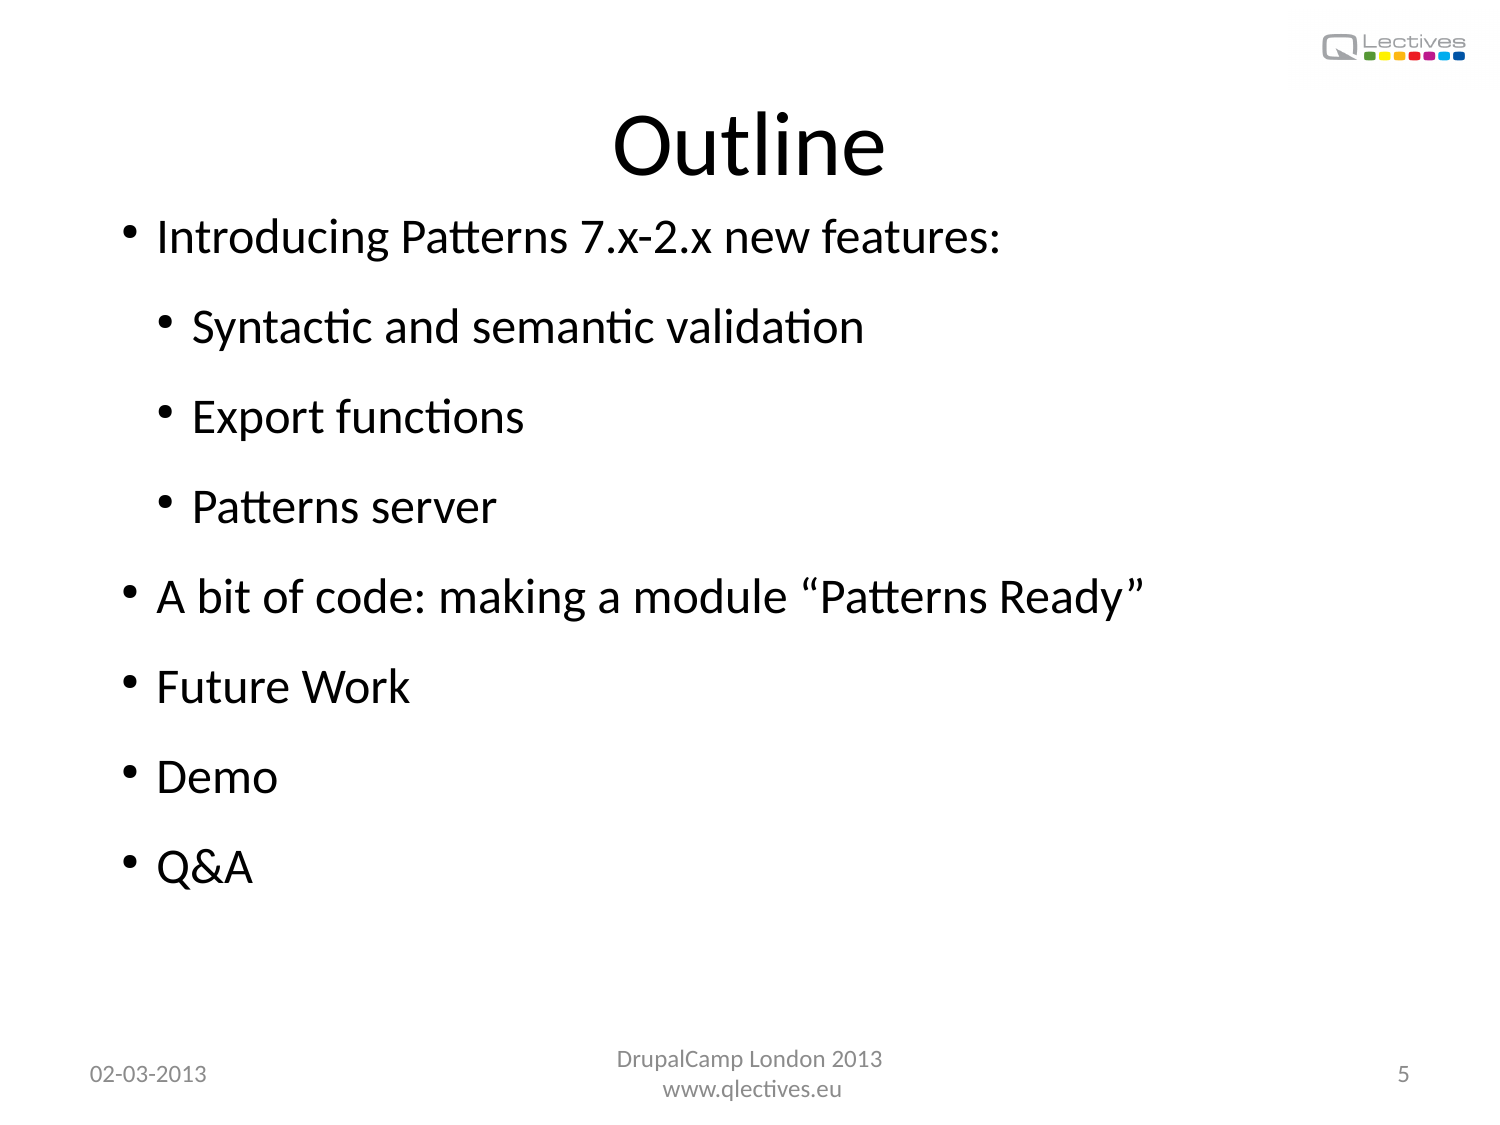

Outline
Introducing Patterns 7.x-2.x new features:
Syntactic and semantic validation
Export functions
Patterns server
A bit of code: making a module “Patterns Ready”
Future Work
Demo
Q&A
02-03-2013
DrupalCamp London 2013
 www.qlectives.eu